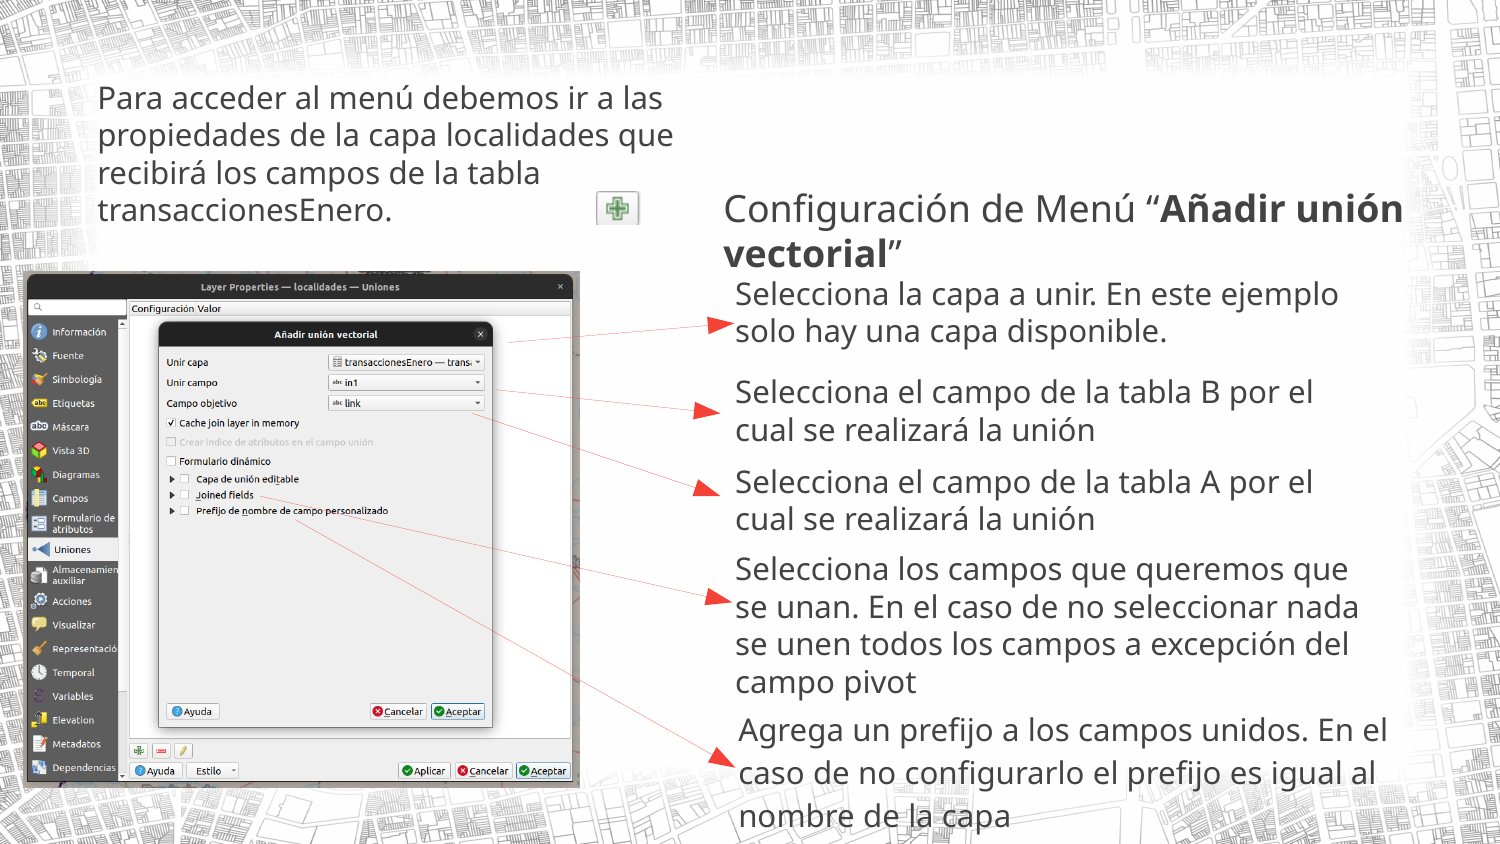

Para acceder al menú debemos ir a las propiedades de la capa localidades que recibirá los campos de la tabla transaccionesEnero.
Configuración de Menú “Añadir unión vectorial”
Selecciona la capa a unir. En este ejemplo solo hay una capa disponible.
Selecciona el campo de la tabla B por el cual se realizará la unión
Selecciona el campo de la tabla A por el cual se realizará la unión
Selecciona los campos que queremos que se unan. En el caso de no seleccionar nada se unen todos los campos a excepción del campo pivot
Agrega un prefijo a los campos unidos. En el caso de no configurarlo el prefijo es igual al nombre de la capa